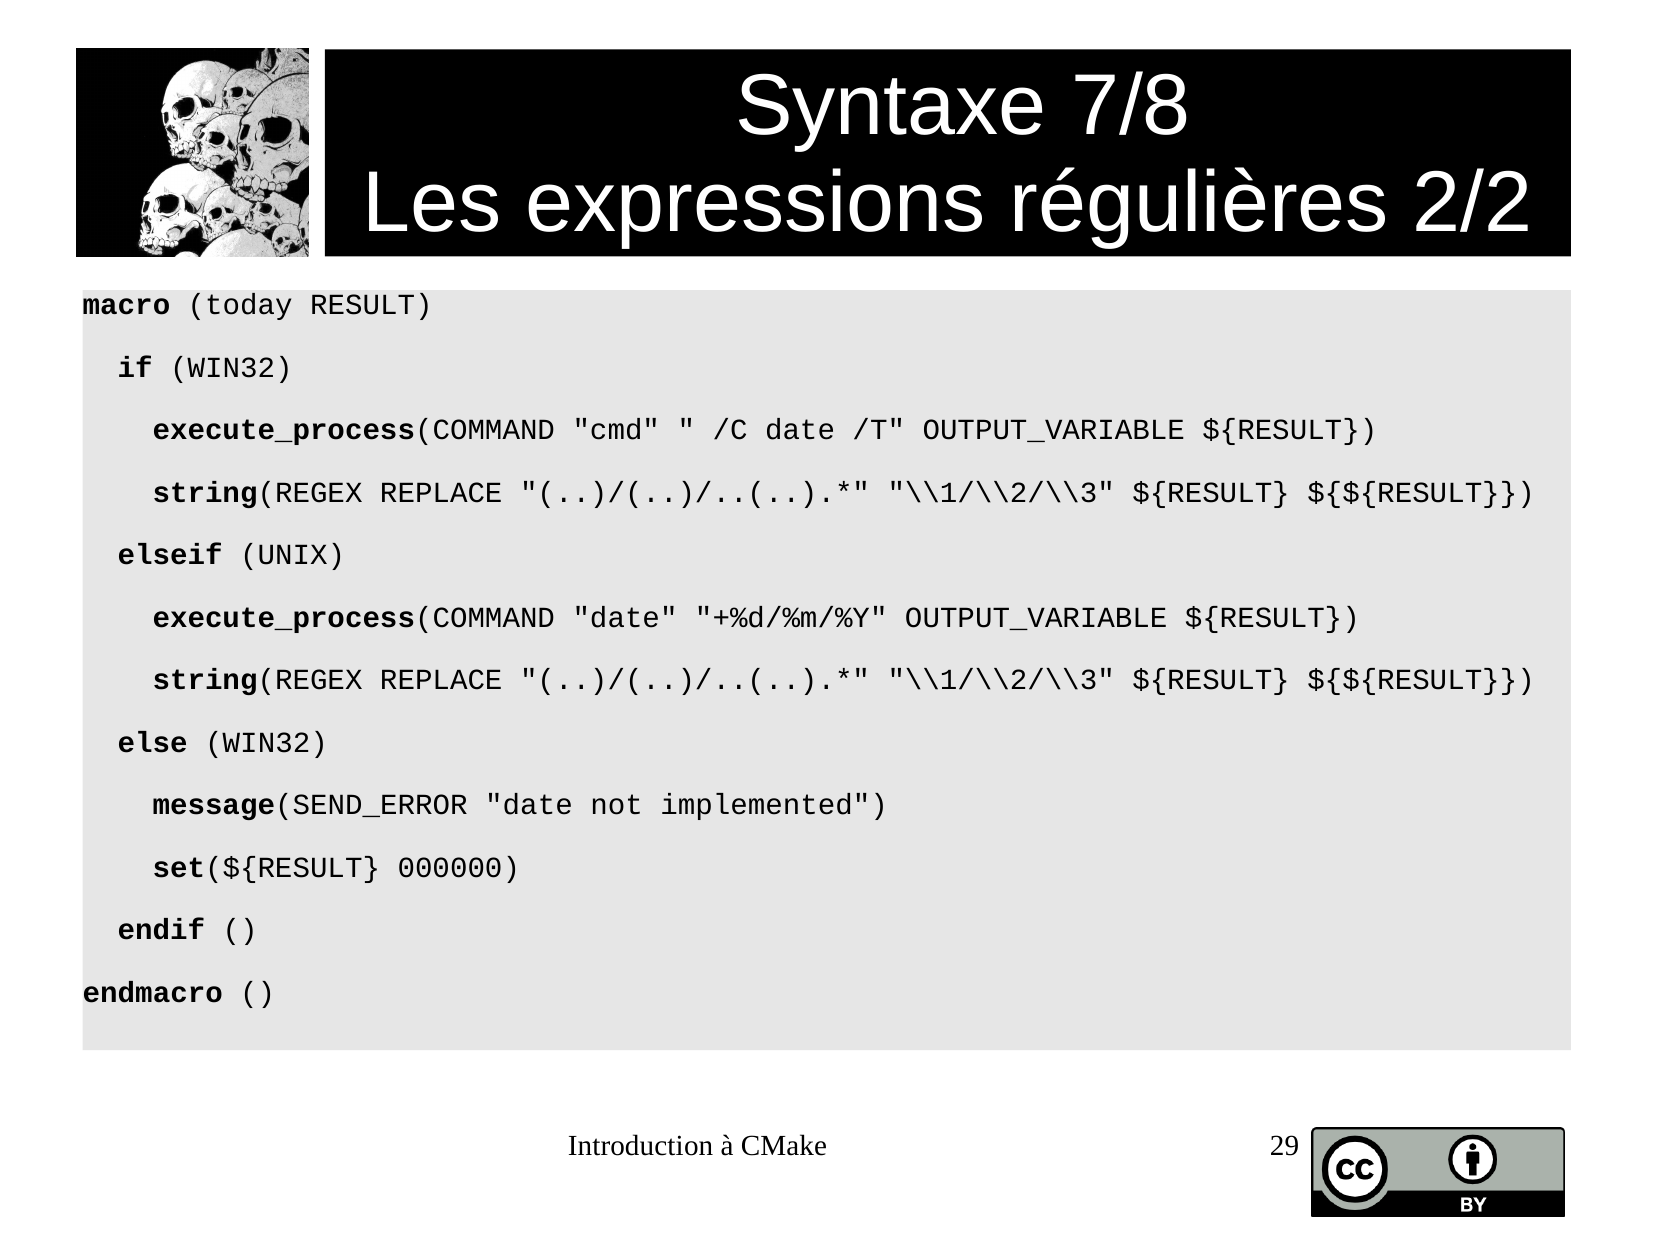

# Syntaxe 7/8 Les expressions régulières 2/2
macro (today RESULT)
 if (WIN32)
 execute_process(COMMAND "cmd" " /C date /T" OUTPUT_VARIABLE ${RESULT})
 string(REGEX REPLACE "(..)/(..)/..(..).*" "\\1/\\2/\\3" ${RESULT} ${${RESULT}})
 elseif (UNIX)
 execute_process(COMMAND "date" "+%d/%m/%Y" OUTPUT_VARIABLE ${RESULT})
 string(REGEX REPLACE "(..)/(..)/..(..).*" "\\1/\\2/\\3" ${RESULT} ${${RESULT}})
 else (WIN32)
 message(SEND_ERROR "date not implemented")
 set(${RESULT} 000000)
 endif ()
endmacro ()
Introduction à CMake
29